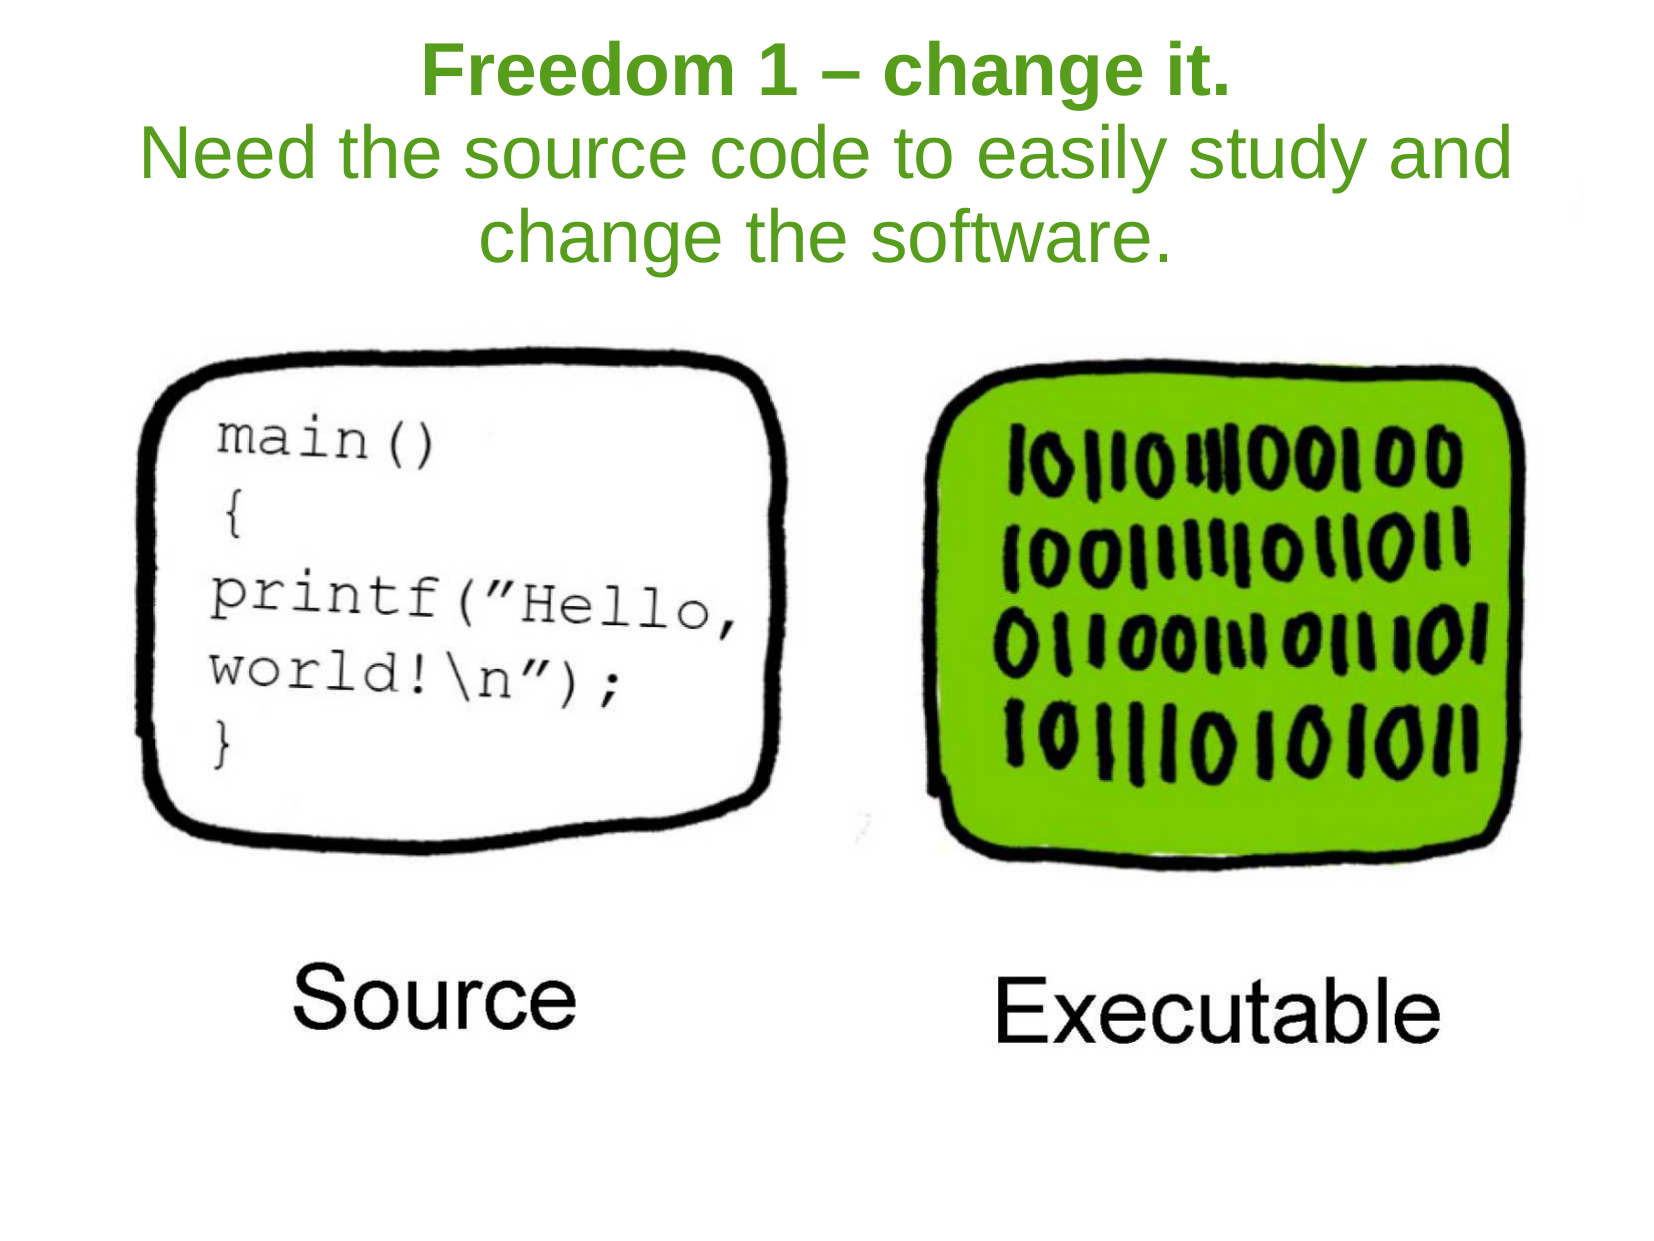

# Freedom 1 – change it. Need the source code to easily study and change the software.